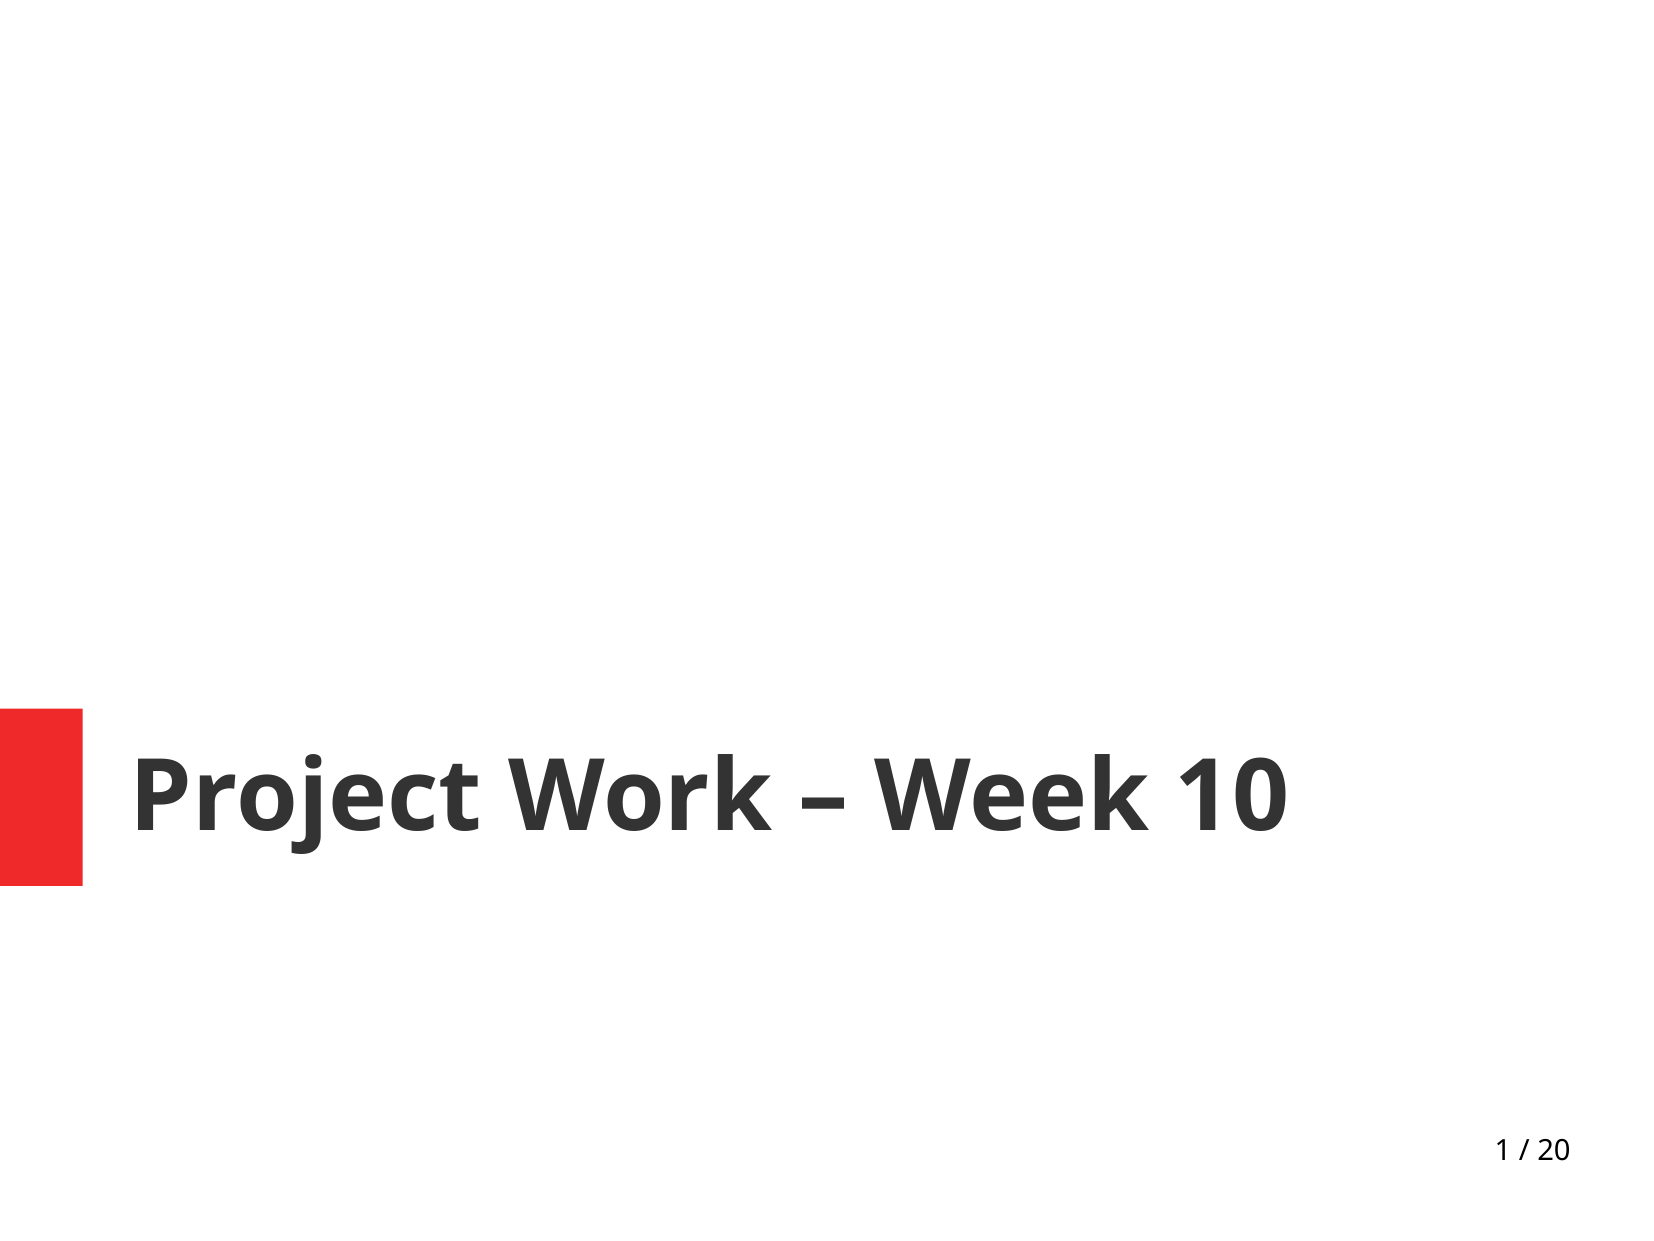

# Project Work – Week 10
1